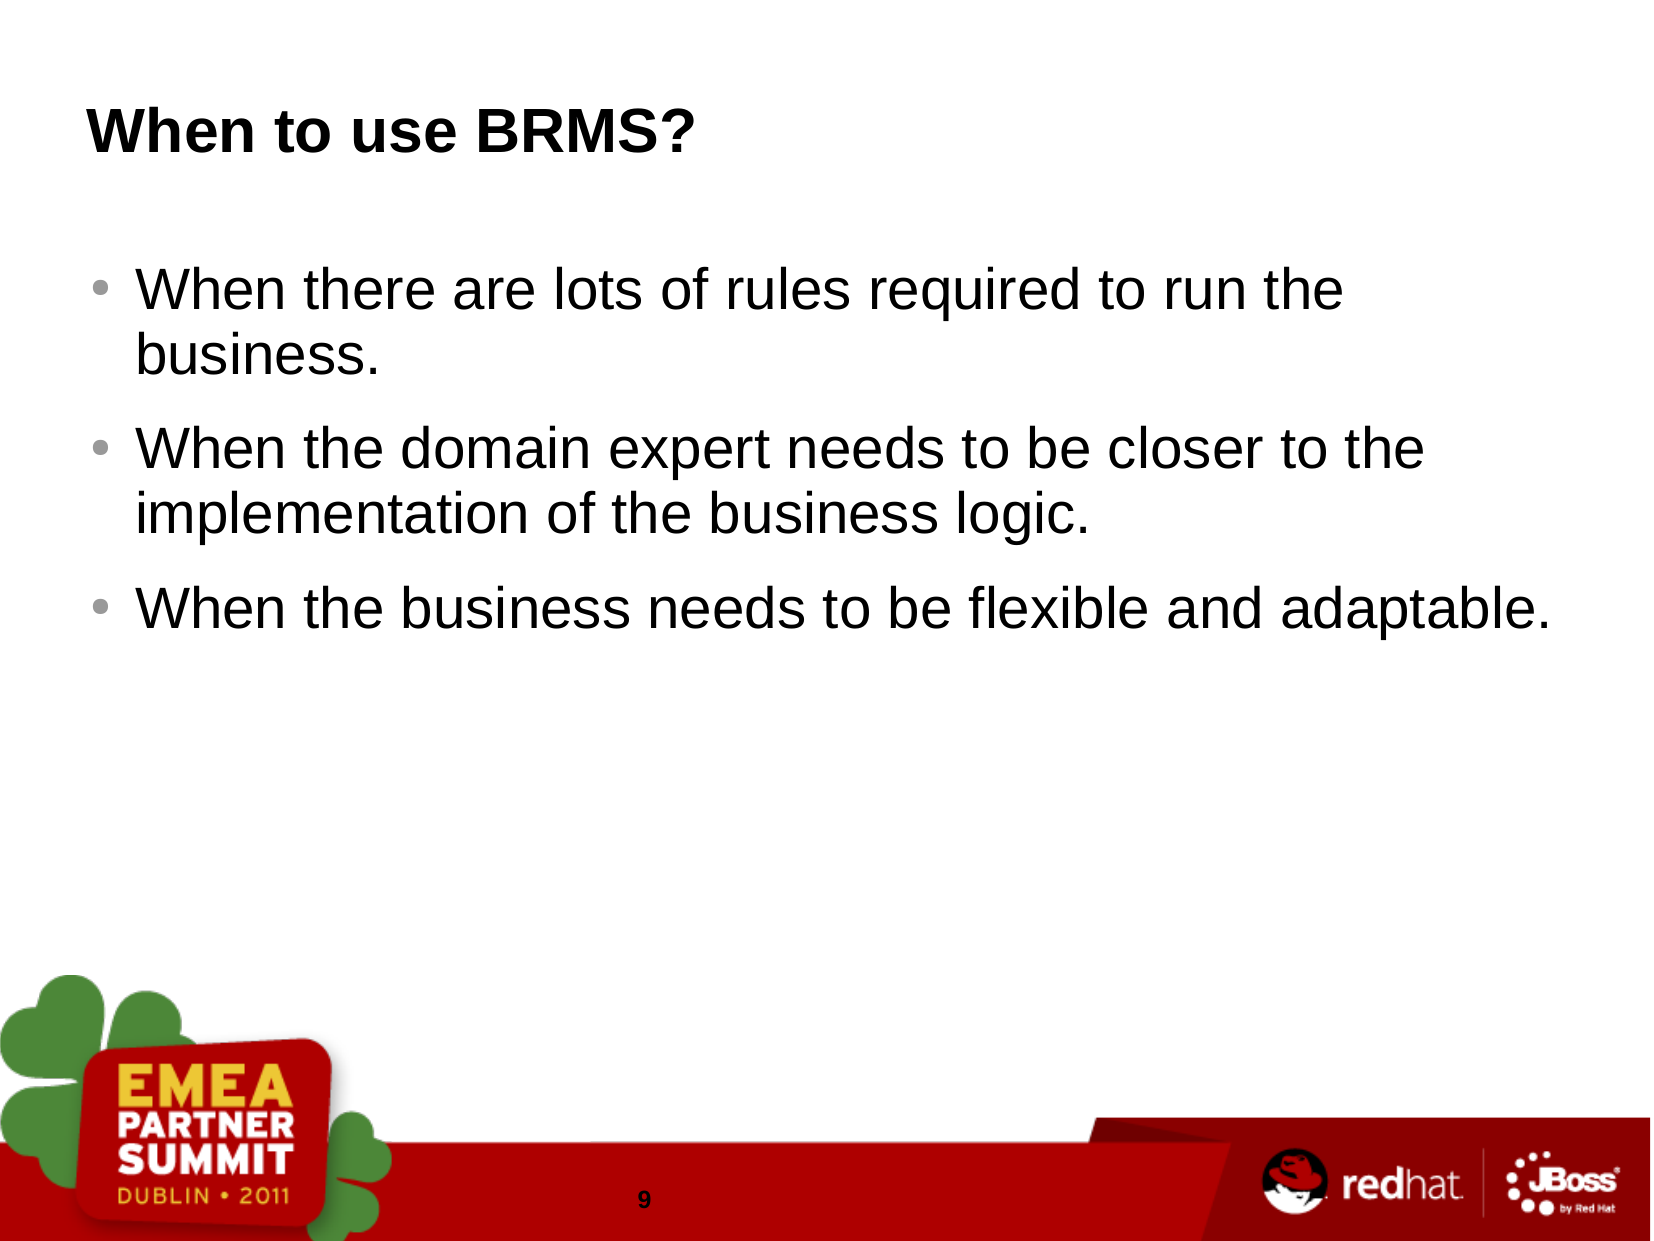

# When to use BRMS?
When there are lots of rules required to run the business.
When the domain expert needs to be closer to the implementation of the business logic.
When the business needs to be flexible and adaptable.